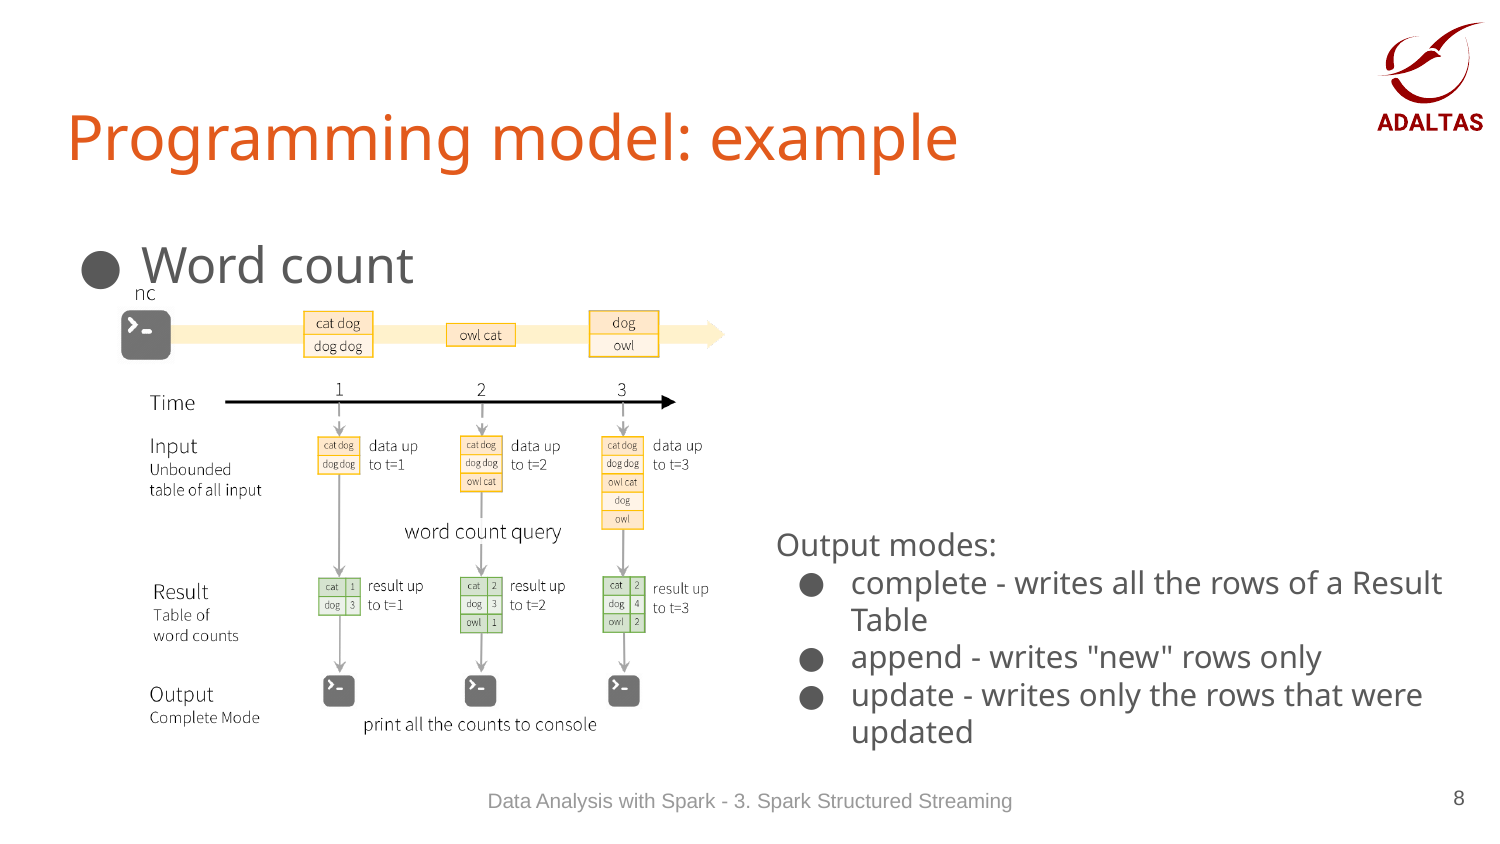

Programming model: example
# Word count
Output modes:
complete - writes all the rows of a Result Table
append - writes "new" rows only
update - writes only the rows that were updated
Data Analysis with Spark - 3. Spark Structured Streaming